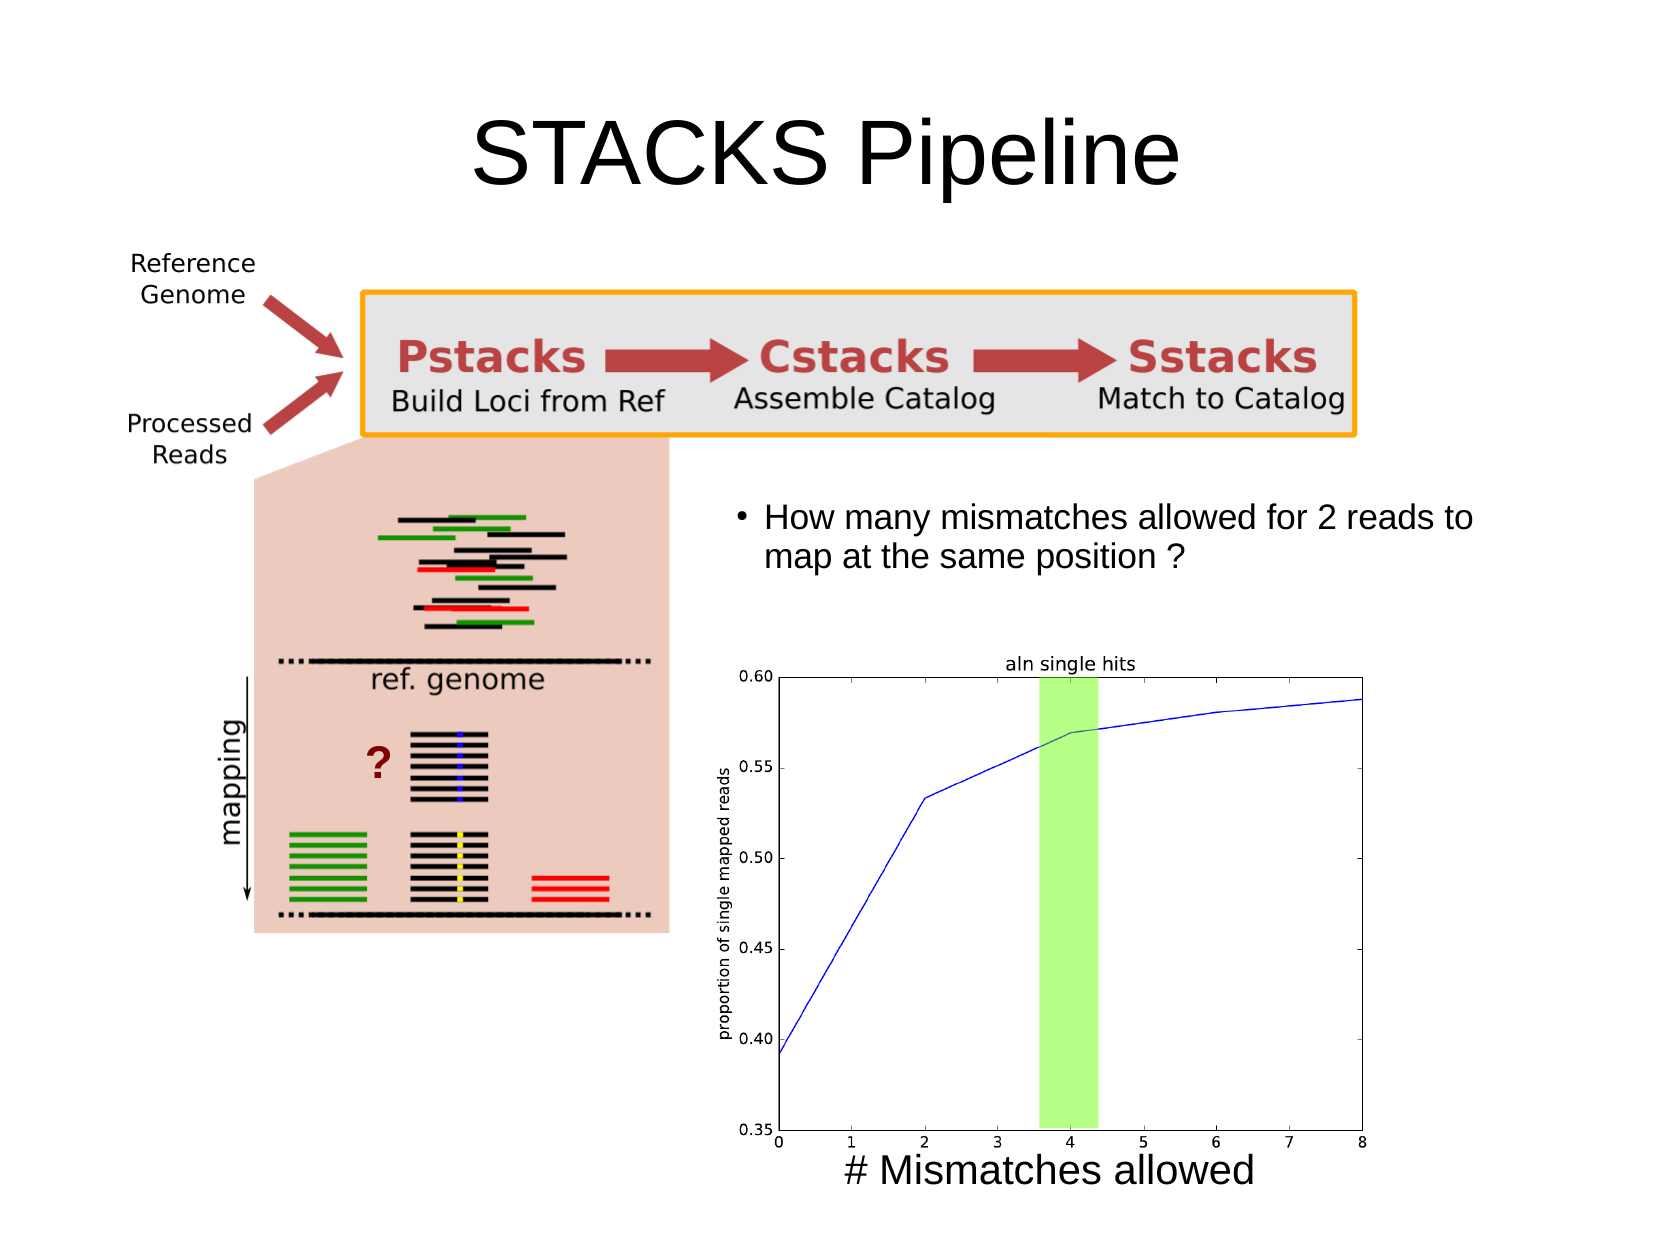

# STACKS Pipeline
How many mismatches allowed for 2 reads to map at the same position ?
?
# Mismatches allowed